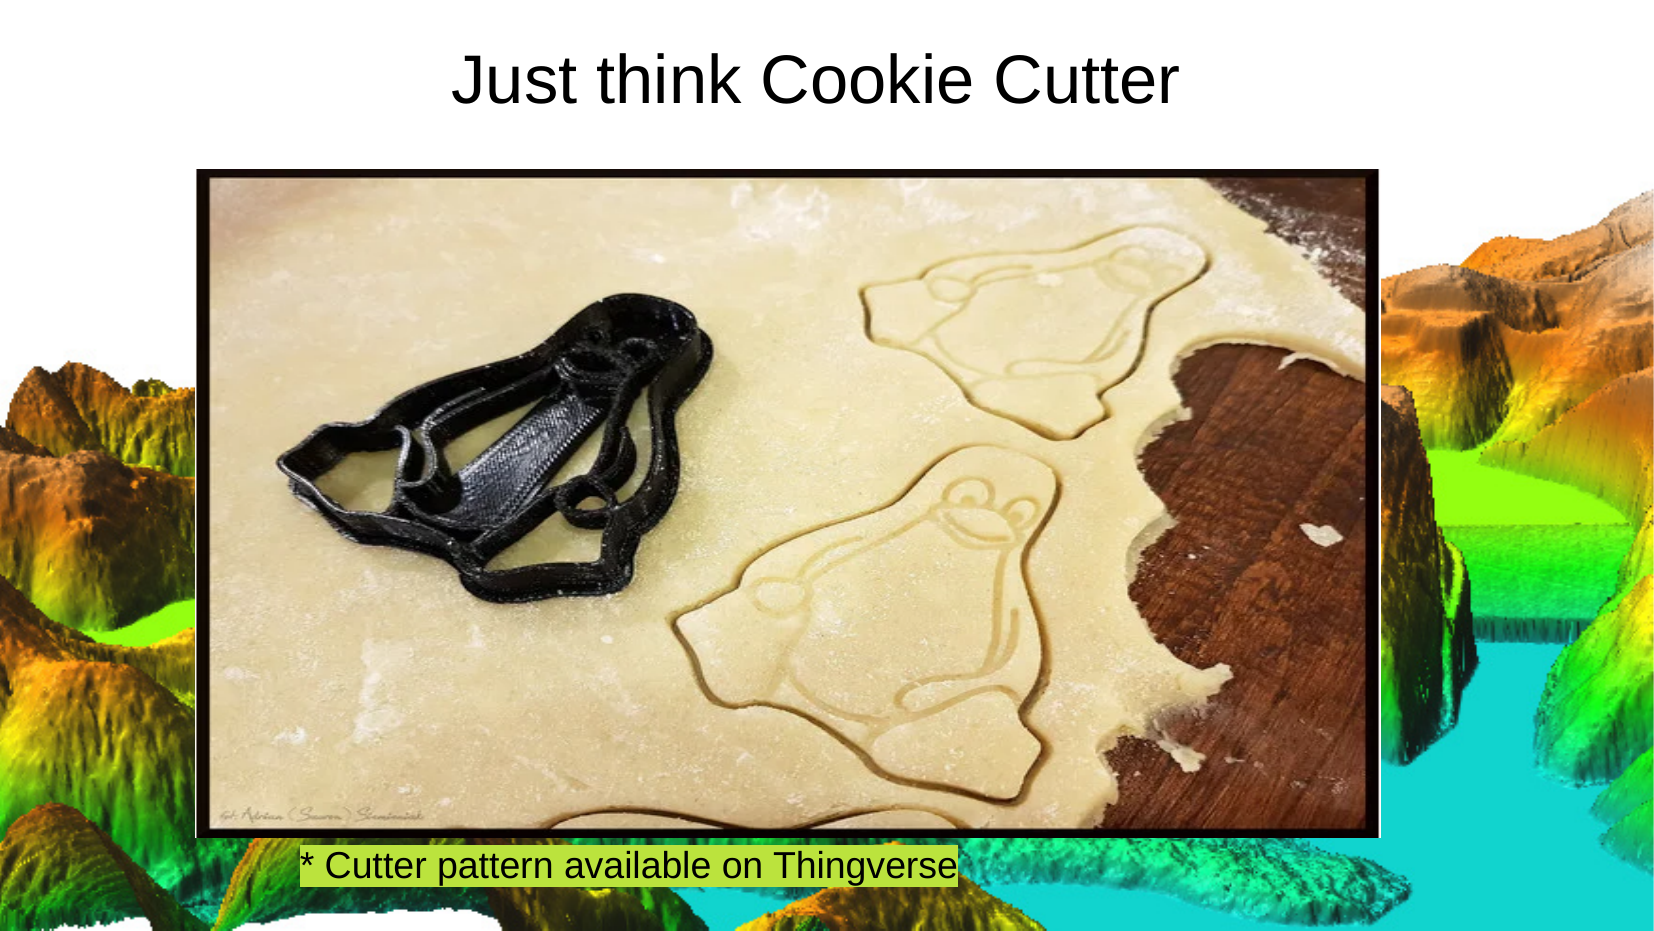

# Just think Cookie Cutter
* Cutter pattern available on Thingverse